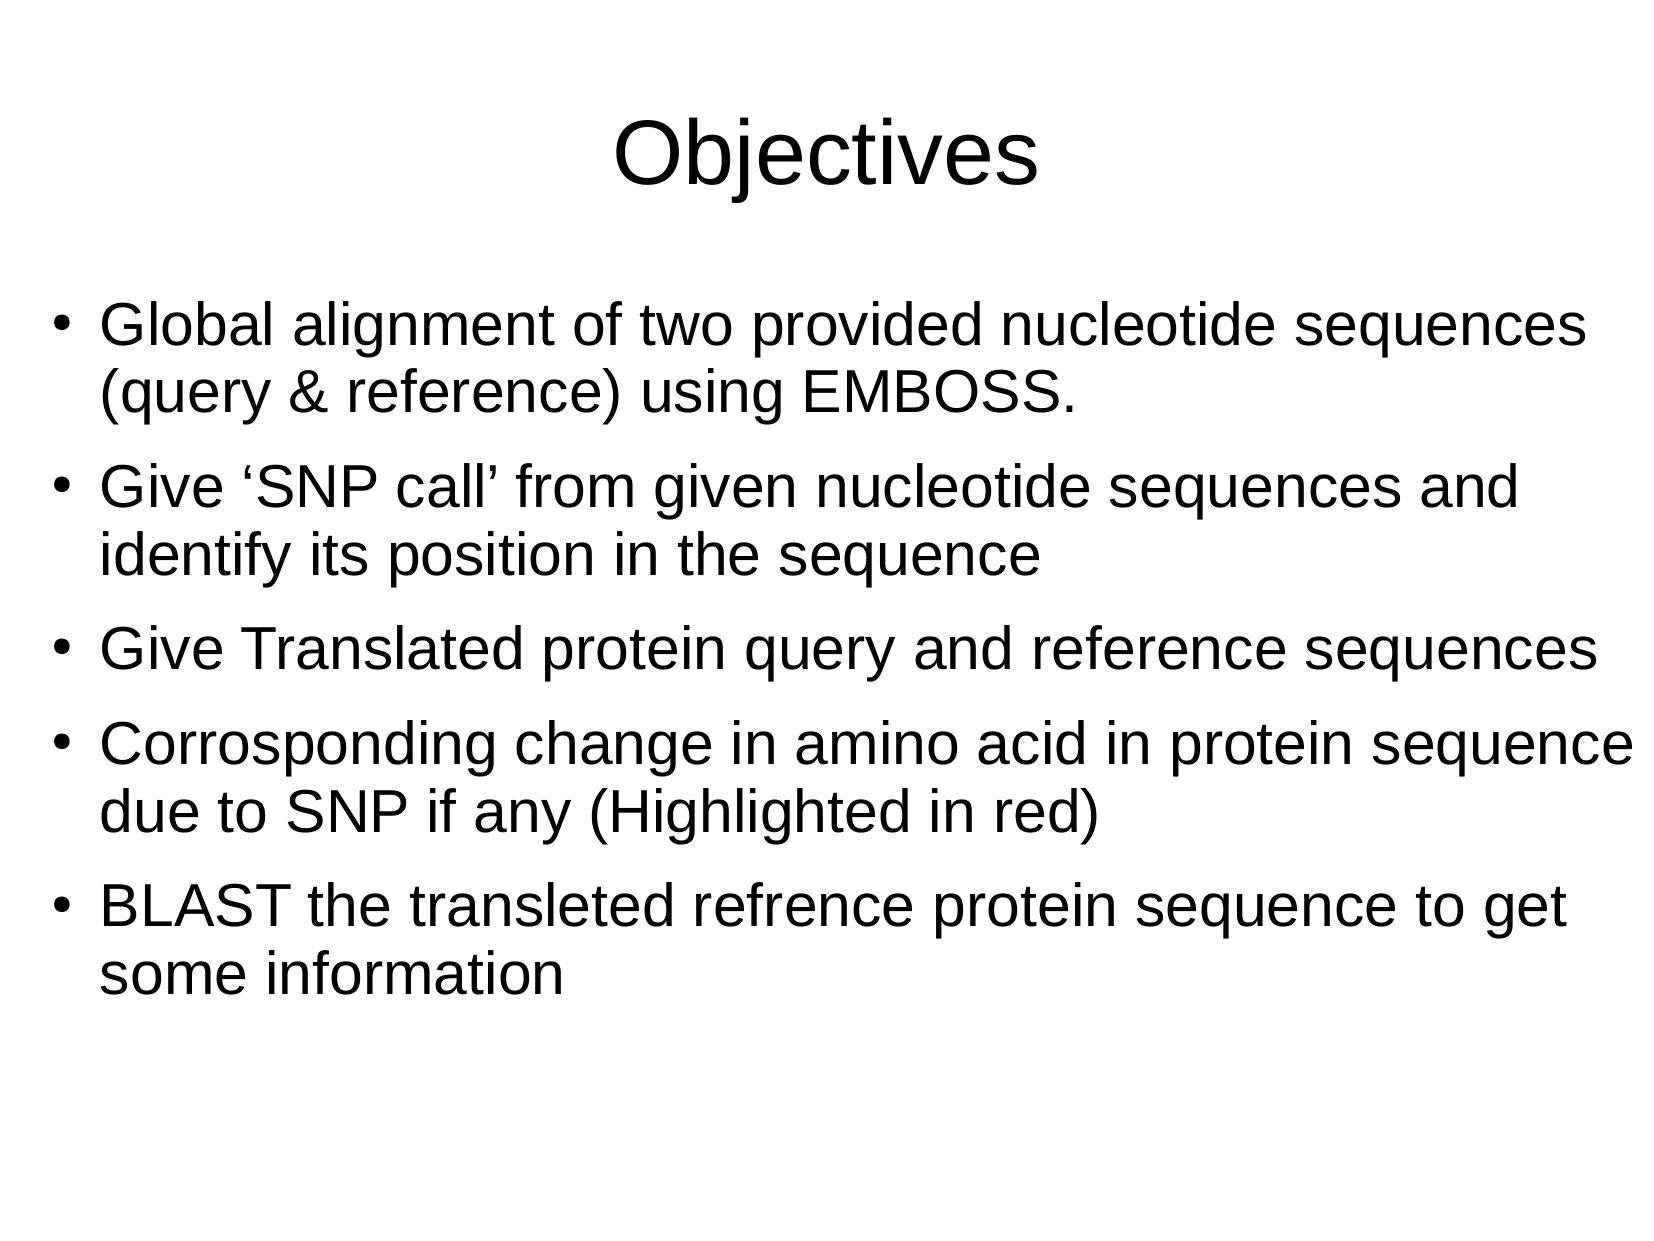

# Objectives
Global alignment of two provided nucleotide sequences (query & reference) using EMBOSS.
Give ‘SNP call’ from given nucleotide sequences and identify its position in the sequence
Give Translated protein query and reference sequences
Corrosponding change in amino acid in protein sequence due to SNP if any (Highlighted in red)
BLAST the transleted refrence protein sequence to get some information